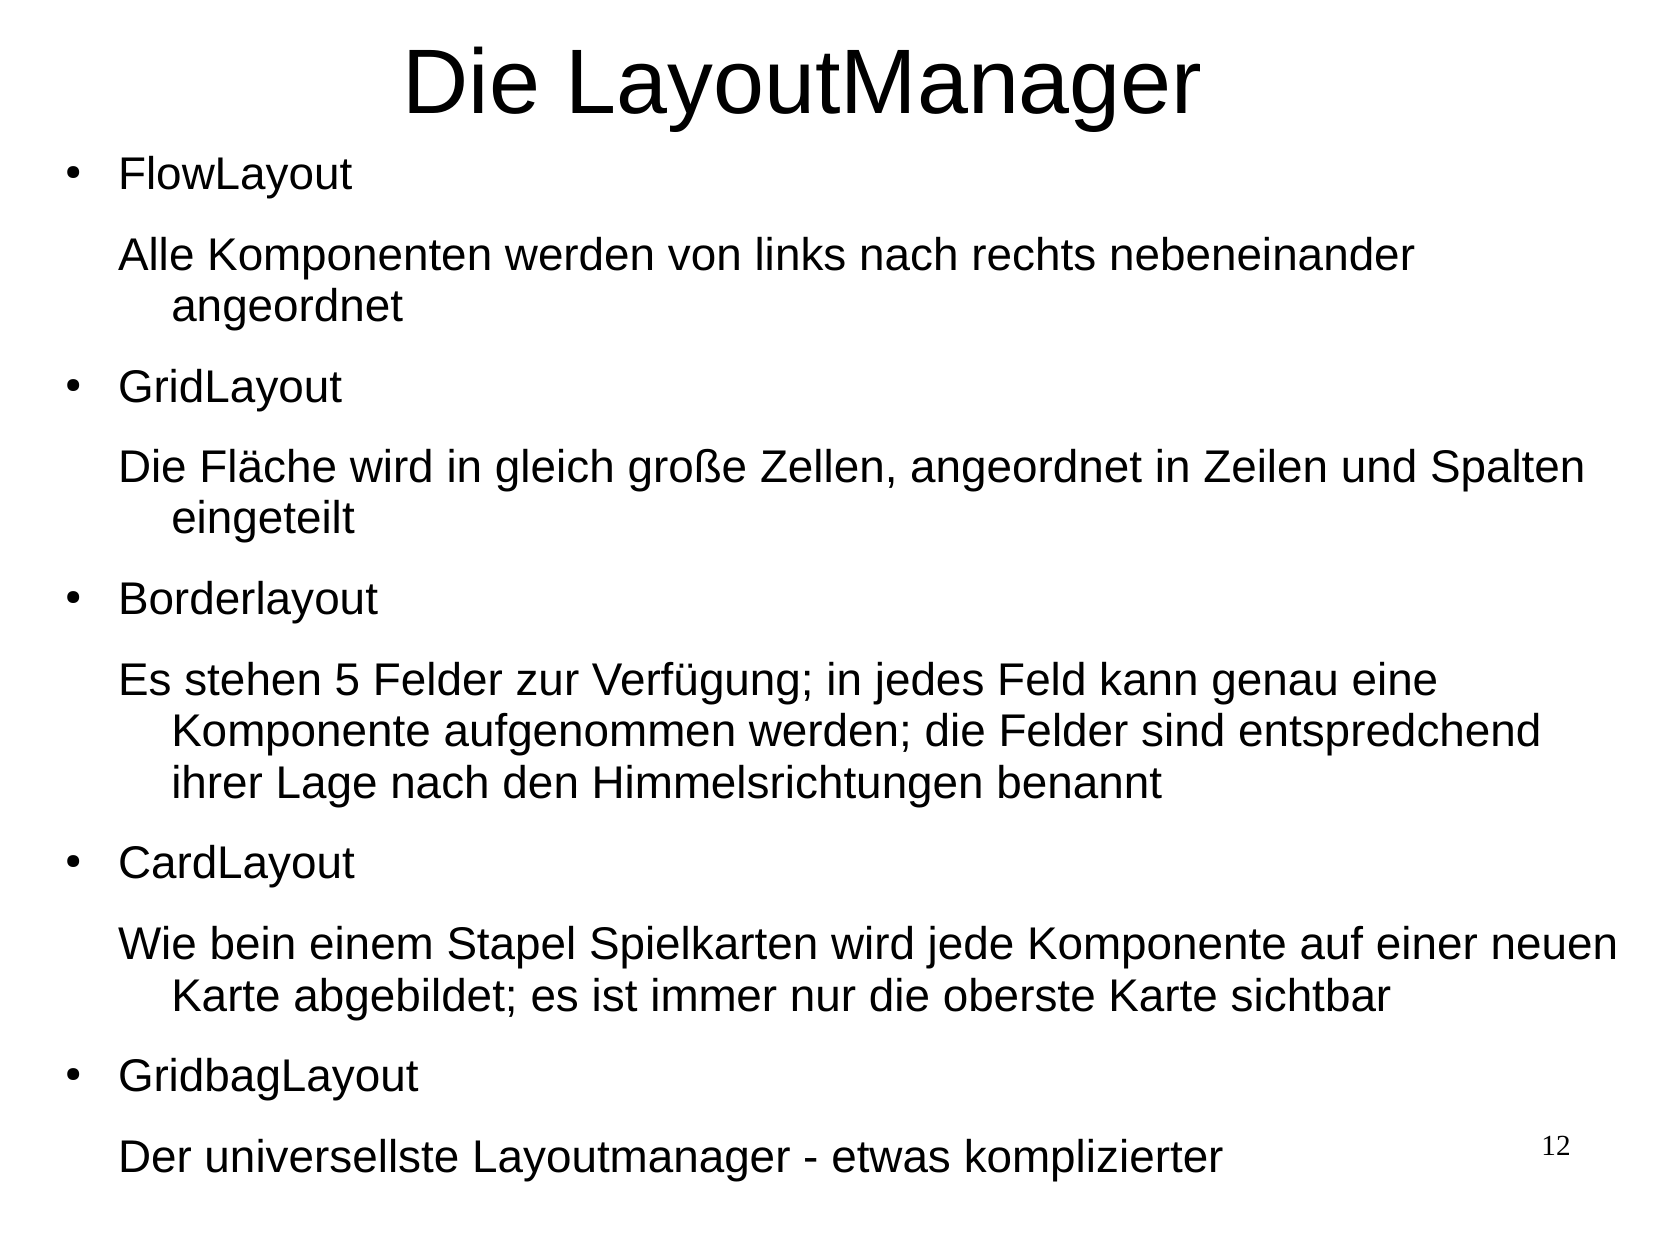

# Die LayoutManager
FlowLayout
Alle Komponenten werden von links nach rechts nebeneinander angeordnet
GridLayout
Die Fläche wird in gleich große Zellen, angeordnet in Zeilen und Spalten eingeteilt
Borderlayout
Es stehen 5 Felder zur Verfügung; in jedes Feld kann genau eine Komponente aufgenommen werden; die Felder sind entspredchend ihrer Lage nach den Himmelsrichtungen benannt
CardLayout
Wie bein einem Stapel Spielkarten wird jede Komponente auf einer neuen Karte abgebildet; es ist immer nur die oberste Karte sichtbar
GridbagLayout
Der universellste Layoutmanager - etwas komplizierter
12